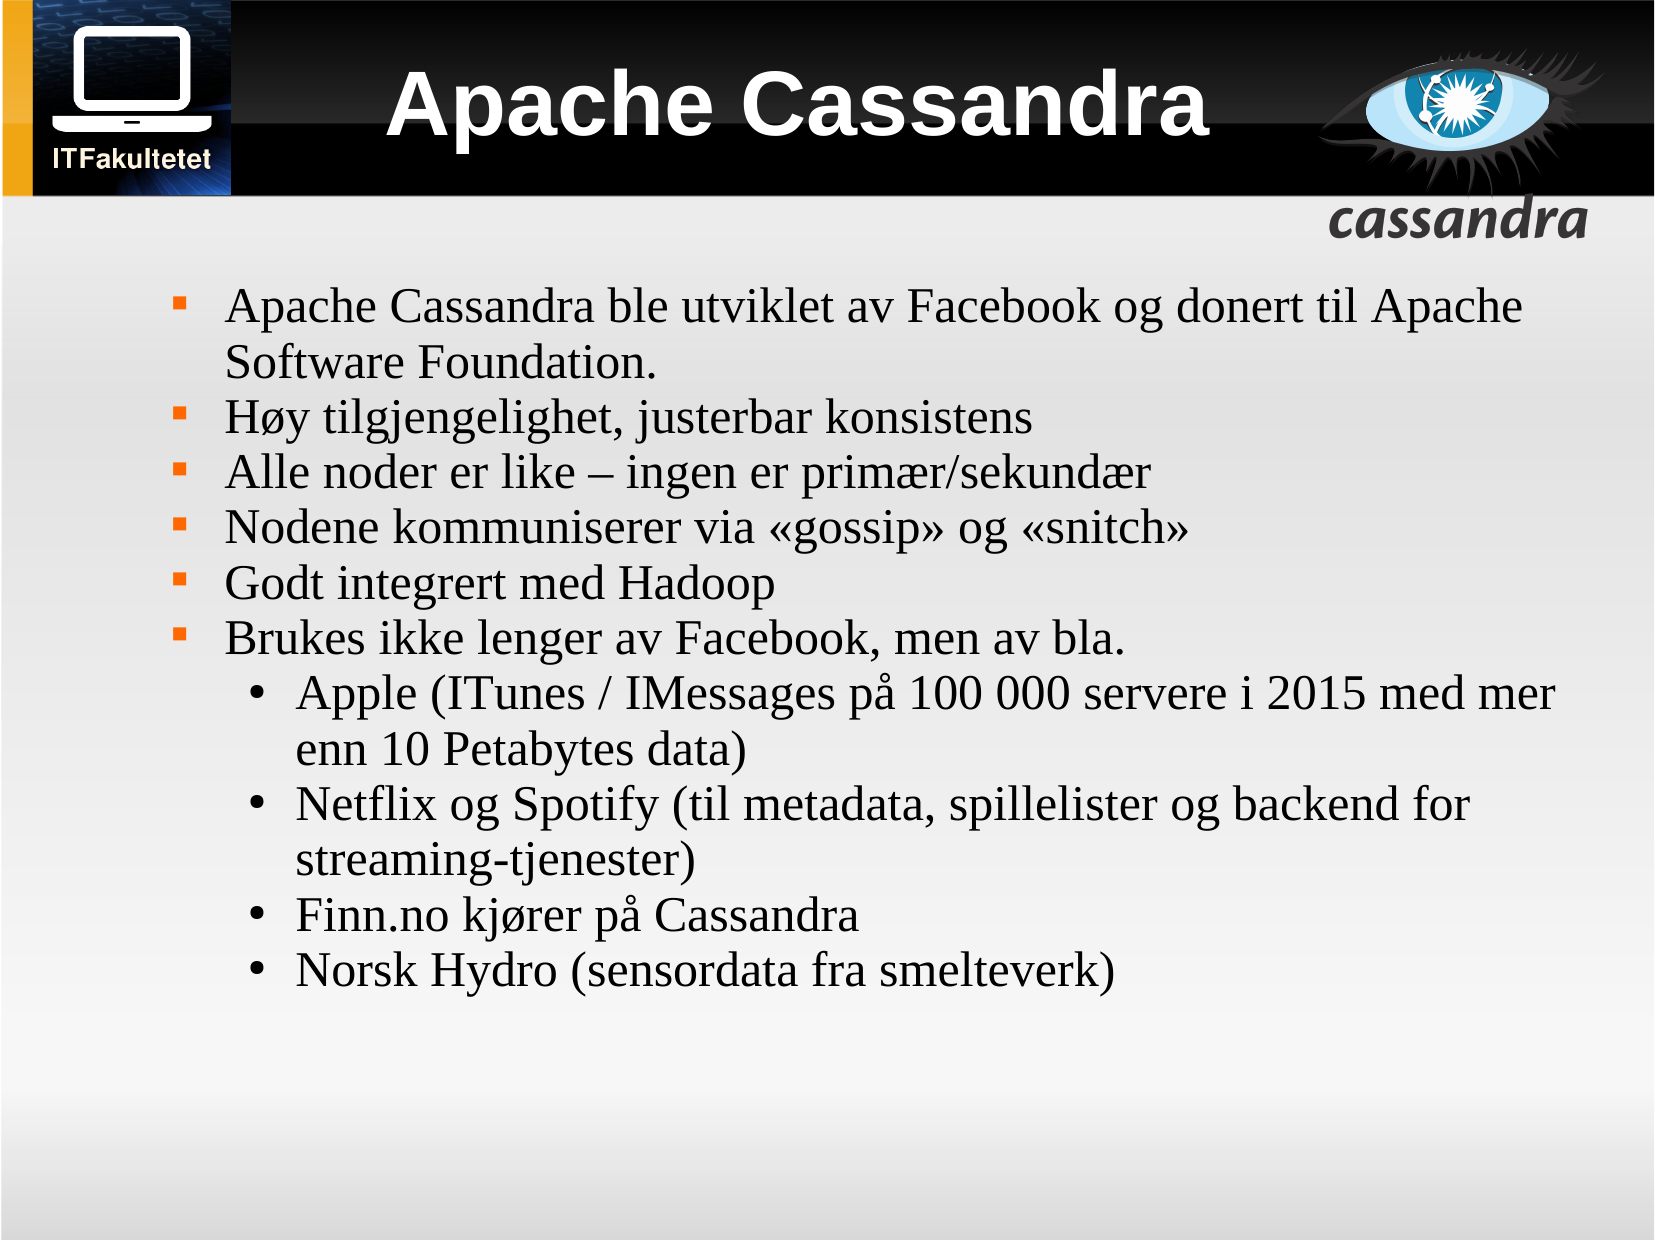

# Apache Cassandra
Apache Cassandra ble utviklet av Facebook og donert til Apache Software Foundation.
Høy tilgjengelighet, justerbar konsistens
Alle noder er like – ingen er primær/sekundær
Nodene kommuniserer via «gossip» og «snitch»
Godt integrert med Hadoop
Brukes ikke lenger av Facebook, men av bla.
Apple (ITunes / IMessages på 100 000 servere i 2015 med mer enn 10 Petabytes data)
Netflix og Spotify (til metadata, spillelister og backend for streaming-tjenester)
Finn.no kjører på Cassandra
Norsk Hydro (sensordata fra smelteverk)